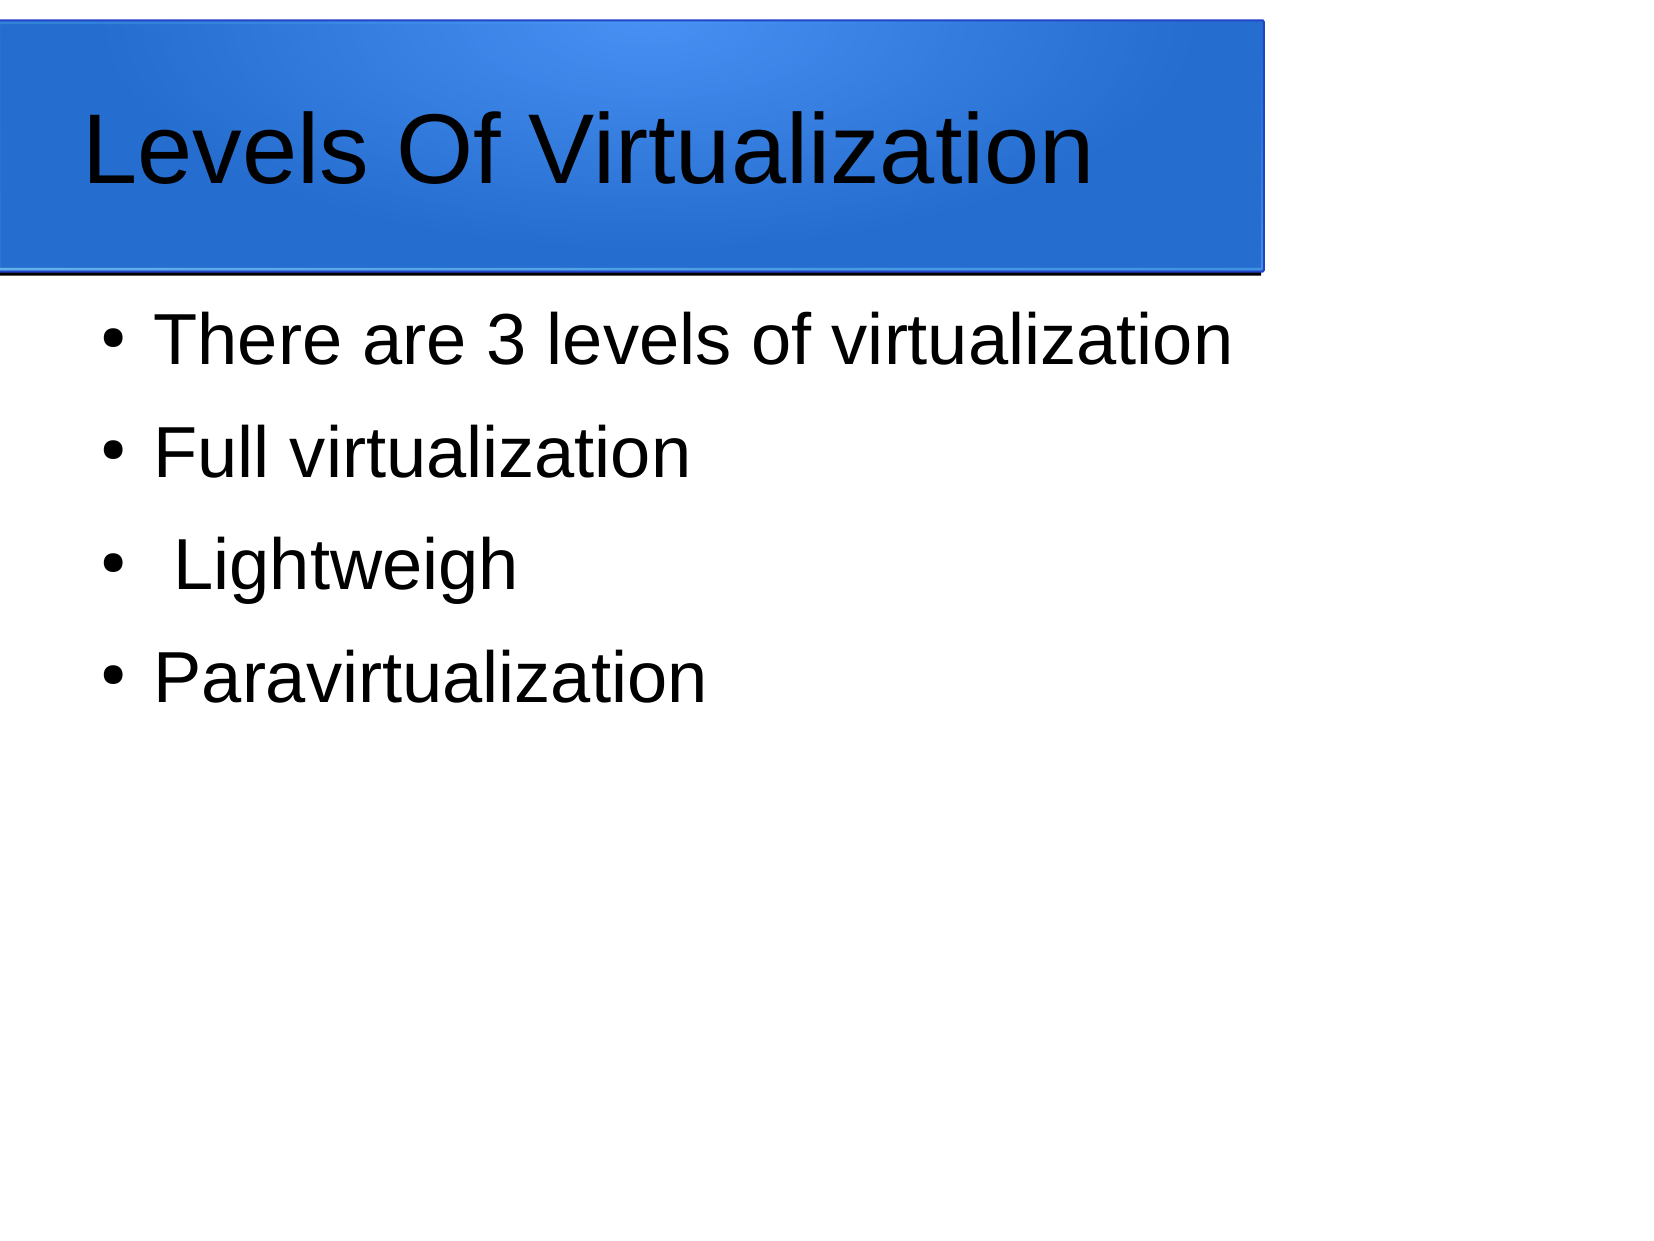

# Levels Of Virtualization
There are 3 levels of virtualization
Full virtualization
 Lightweigh
Paravirtualization